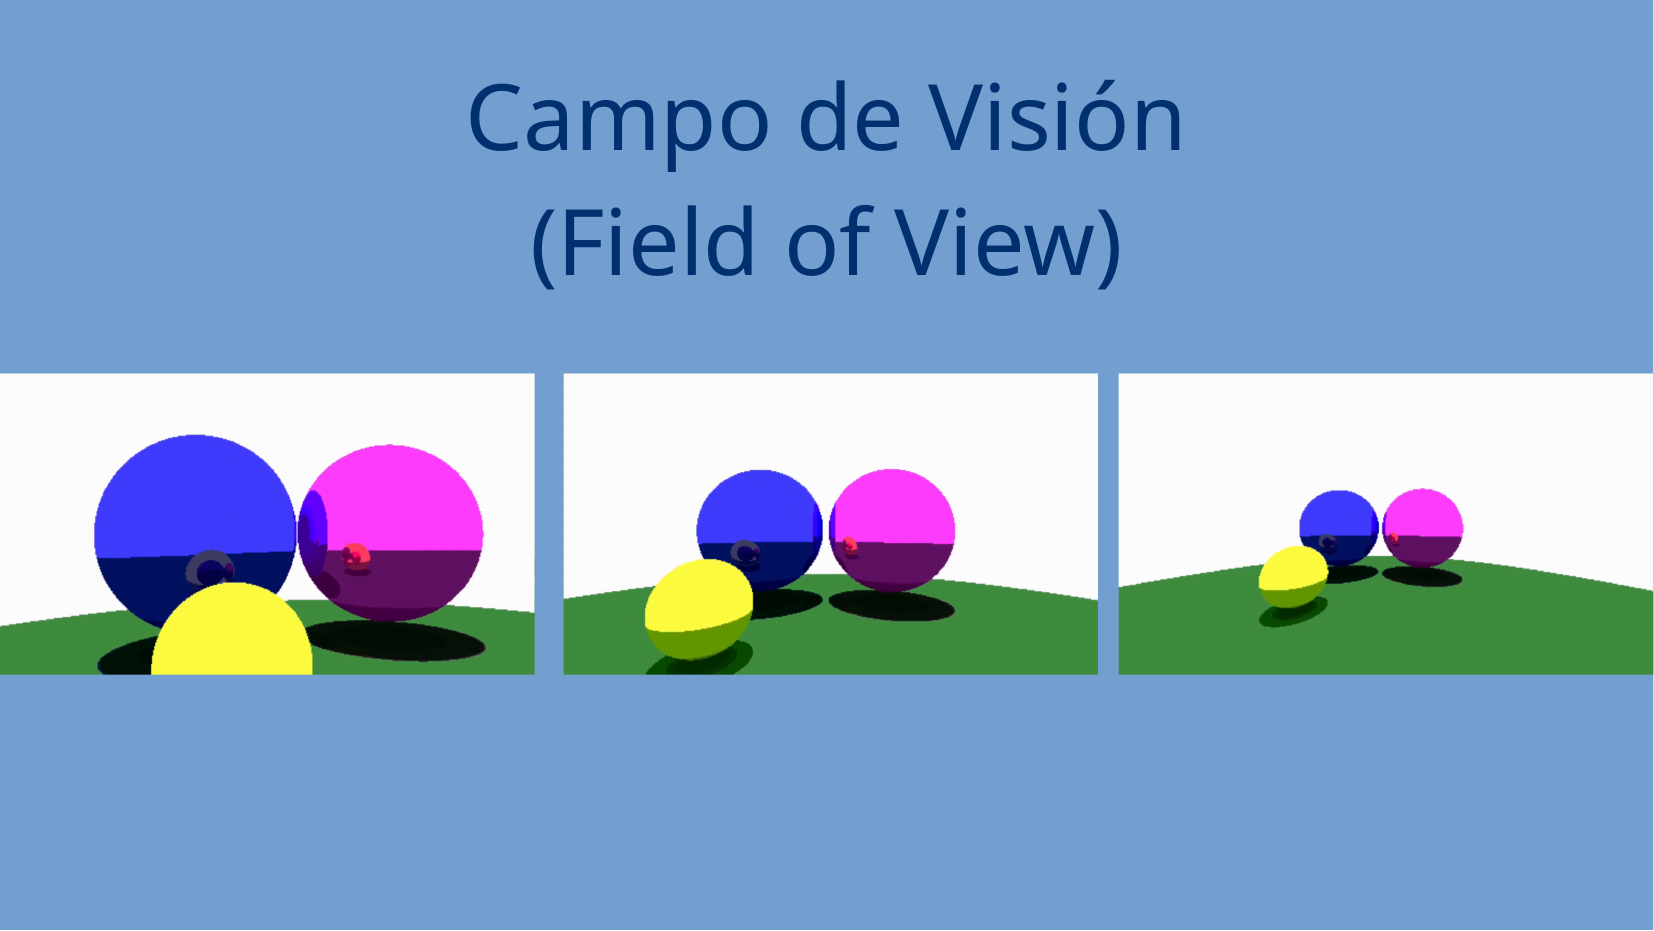

# Campo de Visión (Field of View)